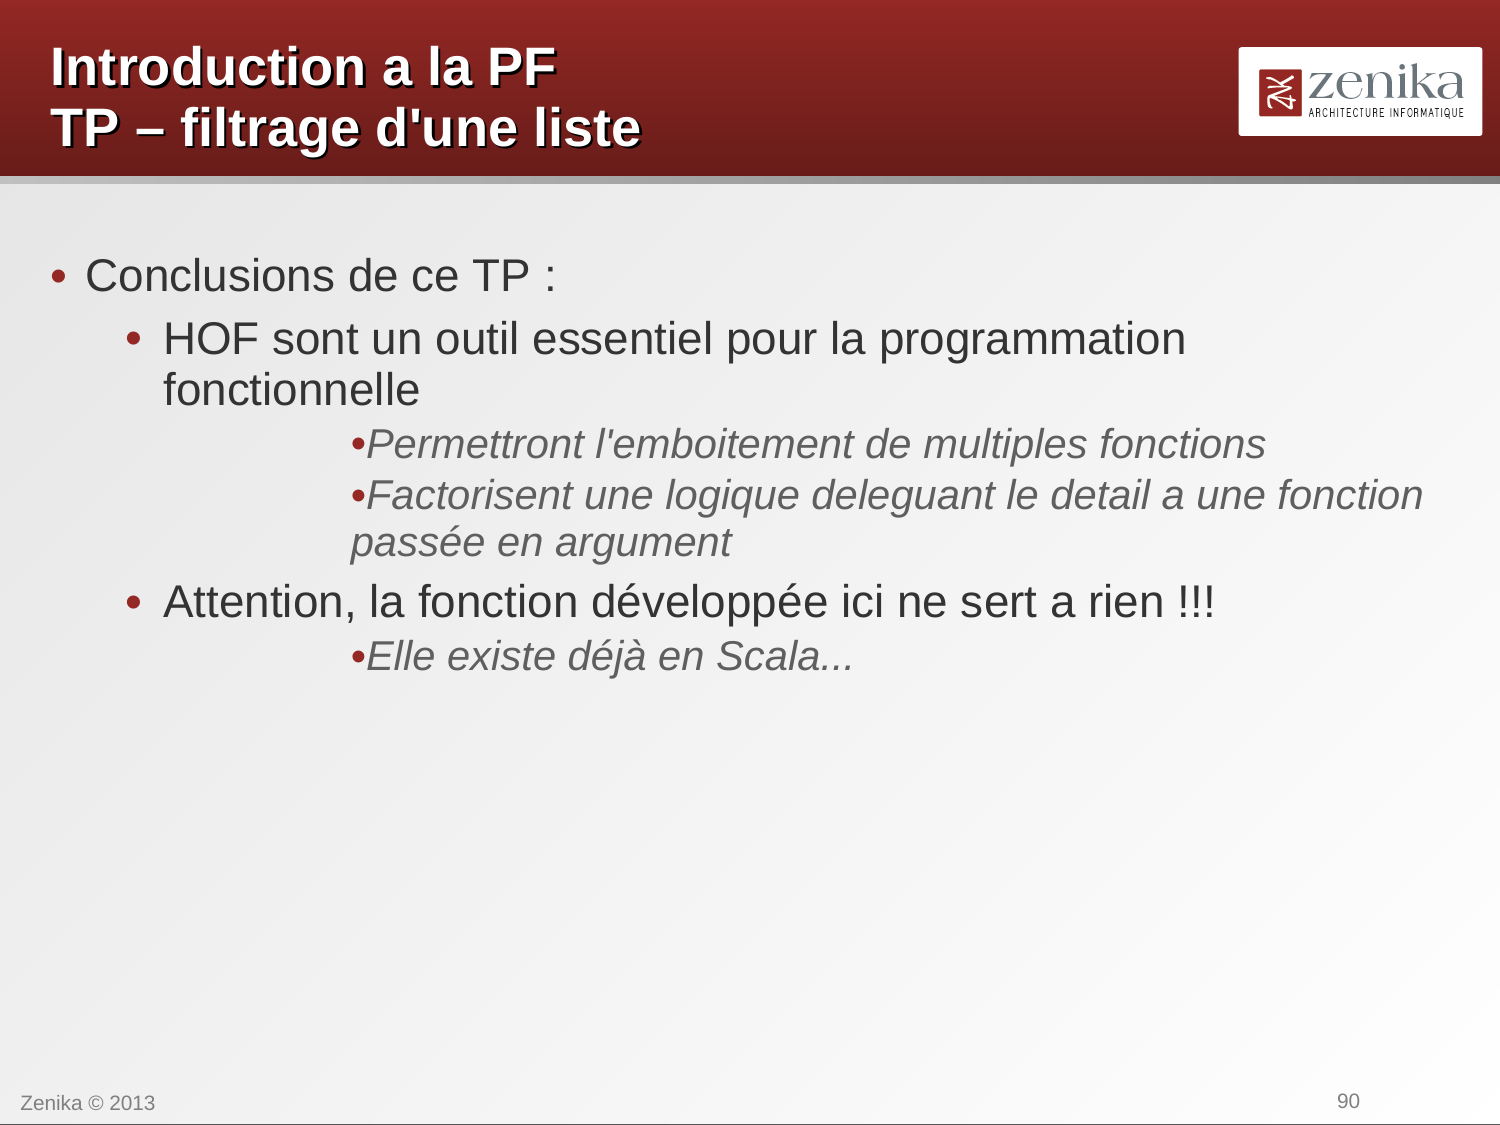

# Introduction a la PF TP – filtrage d'une liste
Conclusions de ce TP :
HOF sont un outil essentiel pour la programmation fonctionnelle
Permettront l'emboitement de multiples fonctions
Factorisent une logique deleguant le detail a une fonction passée en argument
Attention, la fonction développée ici ne sert a rien !!!
Elle existe déjà en Scala...